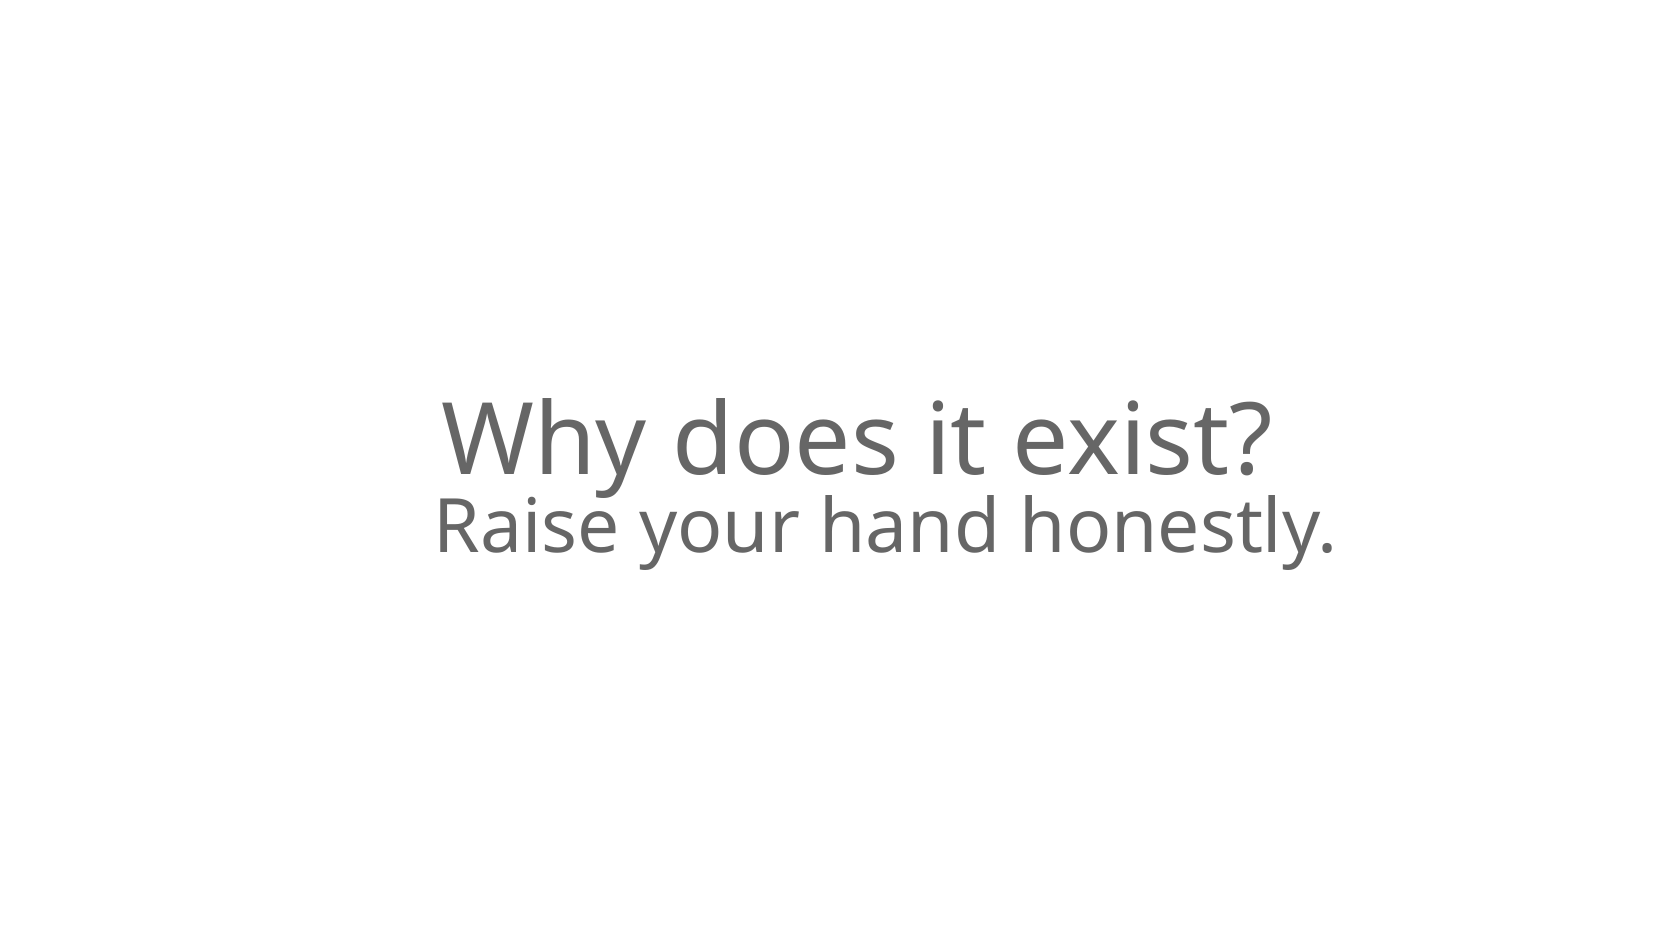

Why does it exist?
Raise your hand honestly.